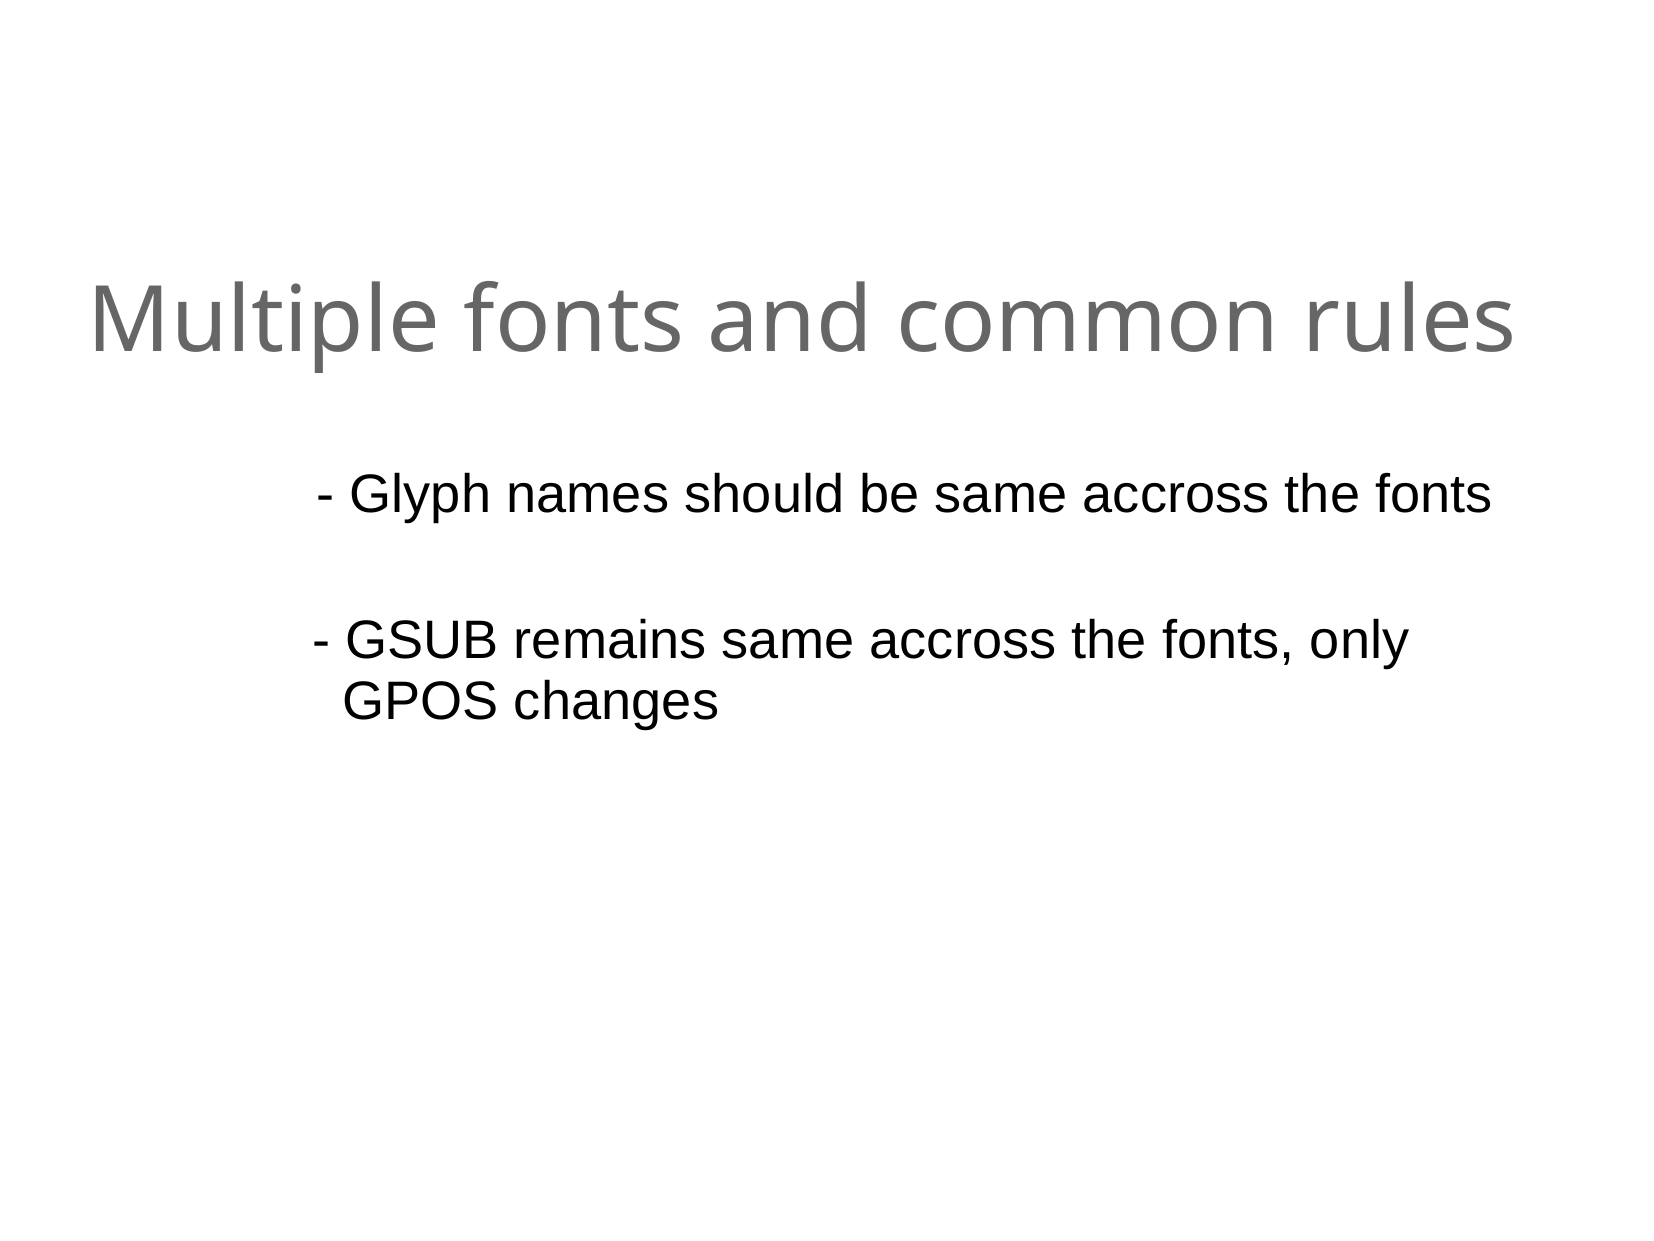

# Multiple fonts and common rules
- Glyph names should be same accross the fonts
- GSUB remains same accross the fonts, only
 GPOS changes